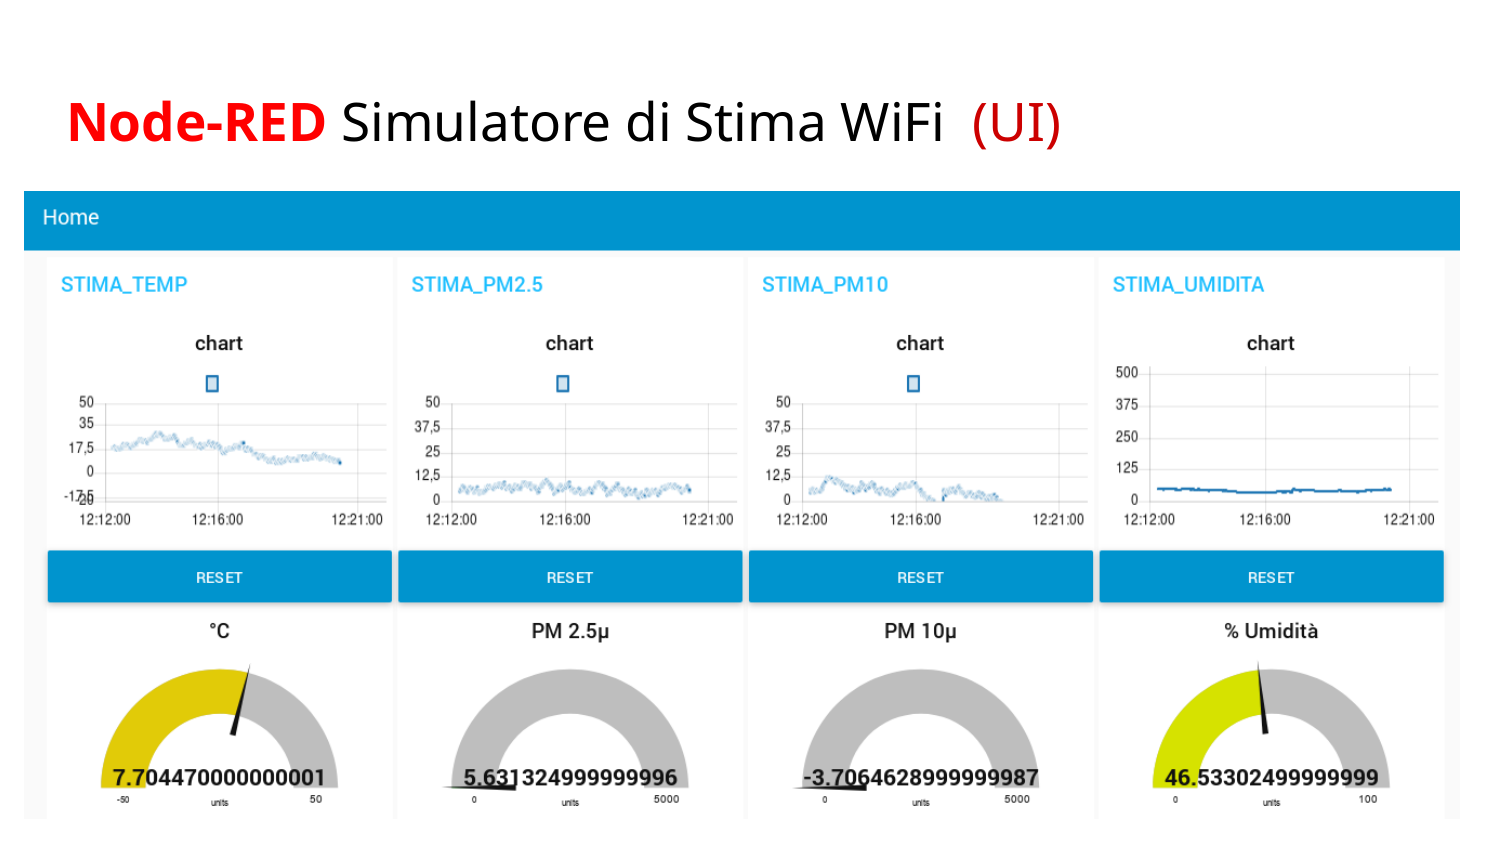

# Node-RED Simulatore di Stima WiFi (UI)